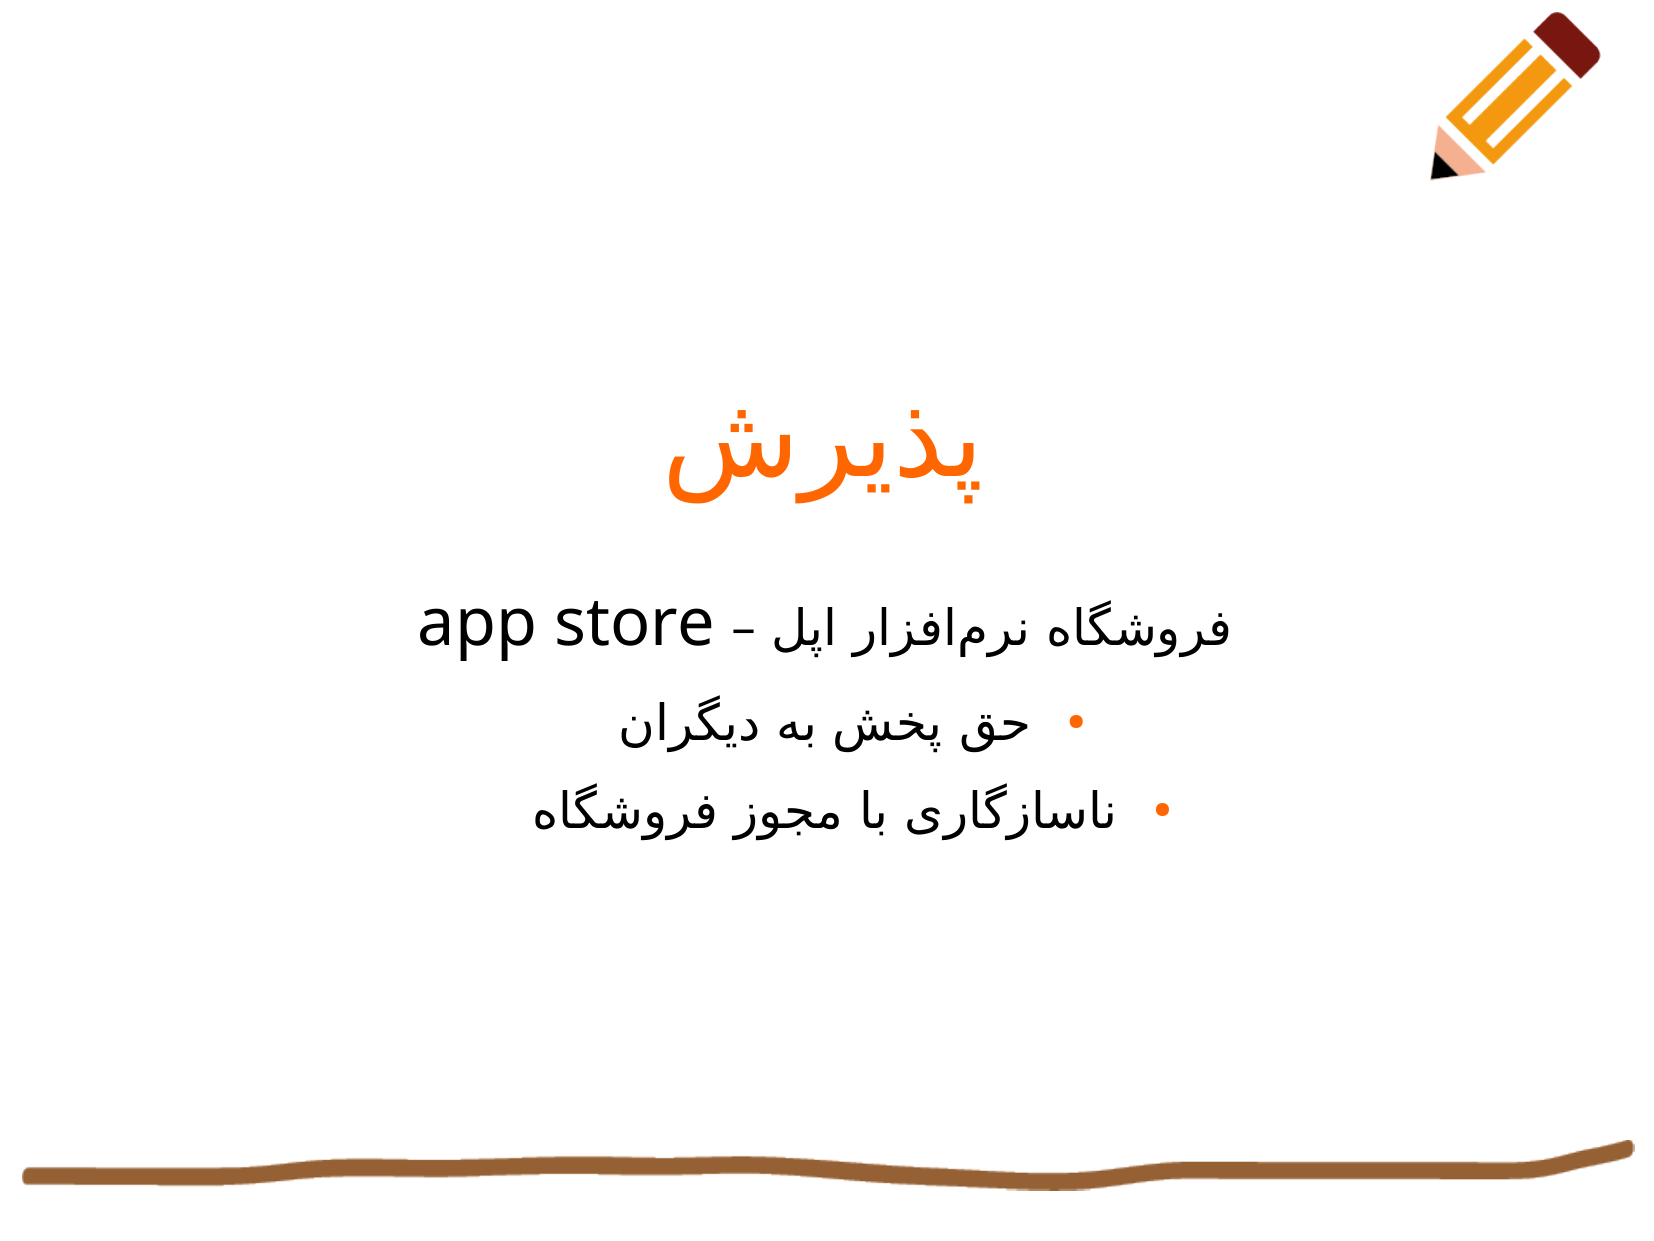

# پذیرش
فروشگاه نرم‌افزار اپل – app store
حق پخش به دیگران
ناسازگاری با مجوز فروشگاه